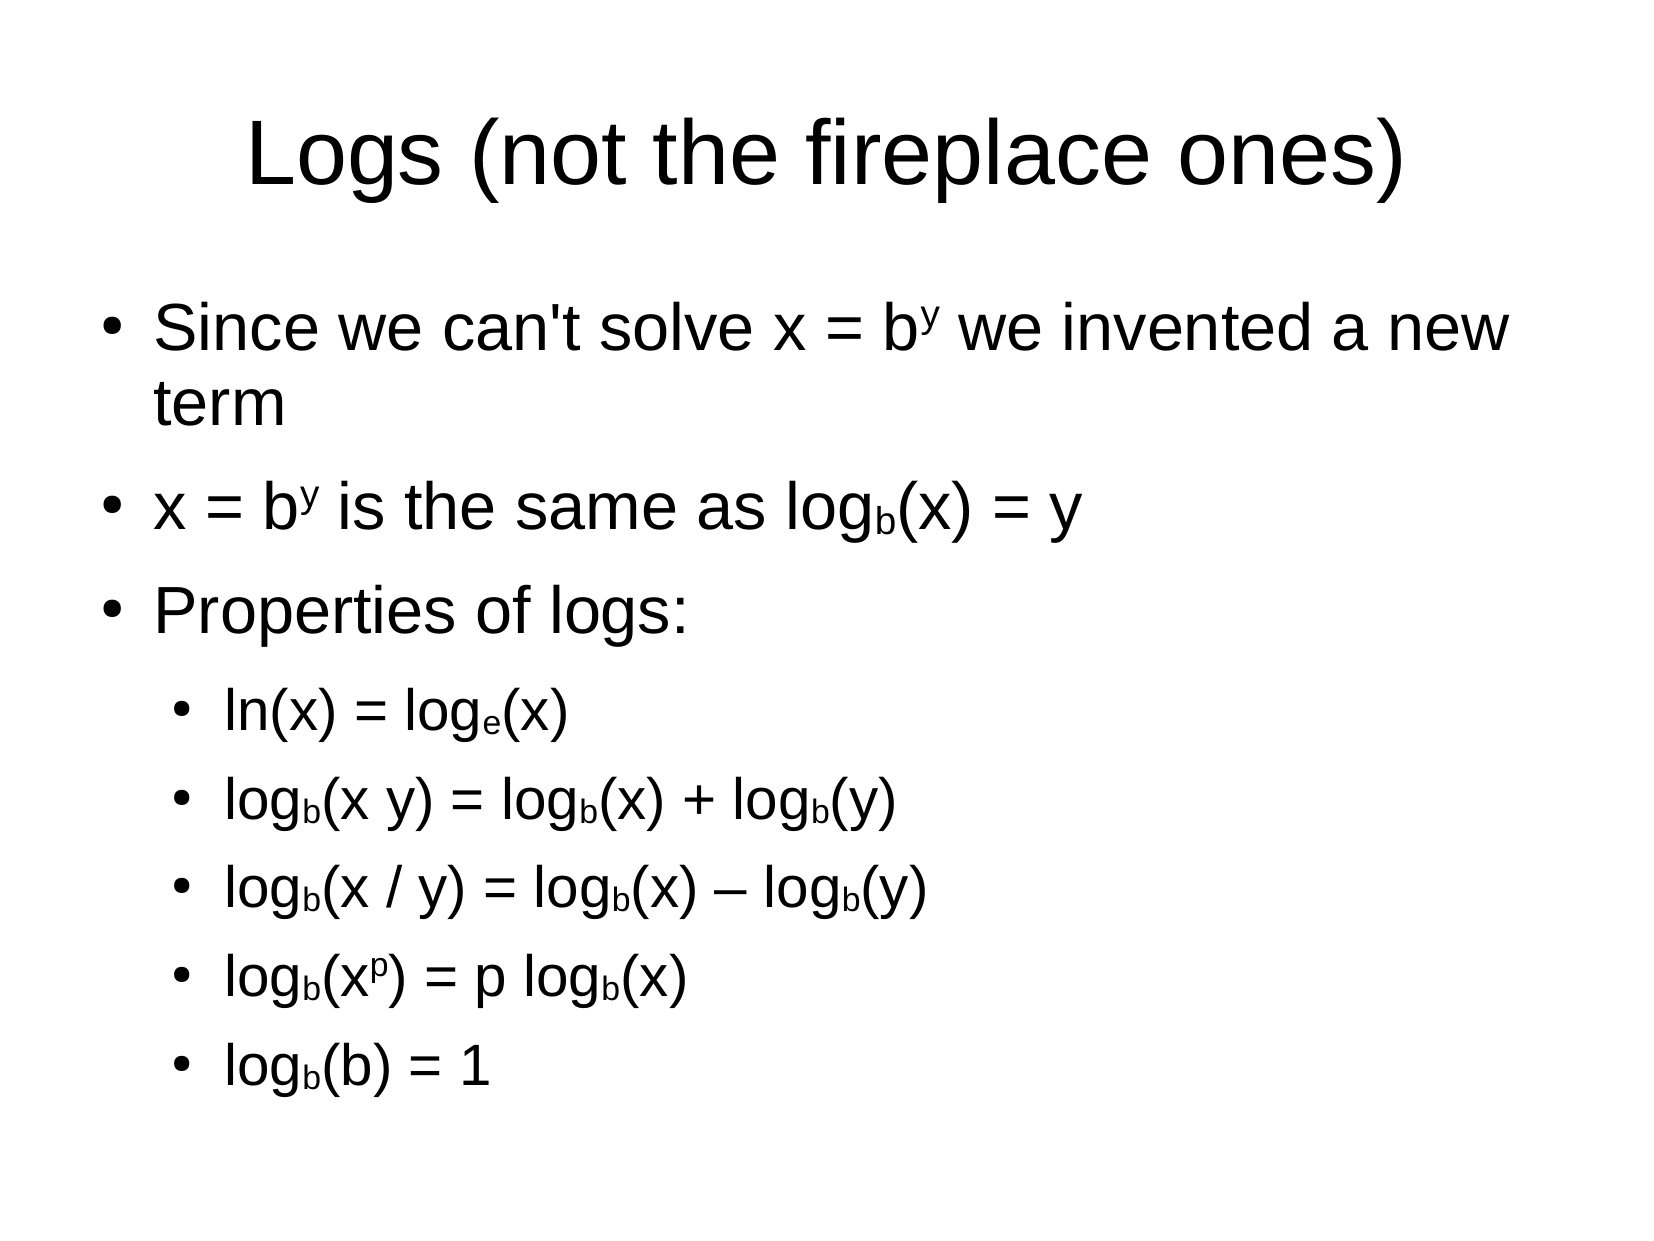

# Logs (not the fireplace ones)
Since we can't solve x = by we invented a new term
x = by is the same as logb(x) = y
Properties of logs:
ln(x) = loge(x)
logb(x y) = logb(x) + logb(y)
logb(x / y) = logb(x) – logb(y)
logb(xp) = p logb(x)
logb(b) = 1